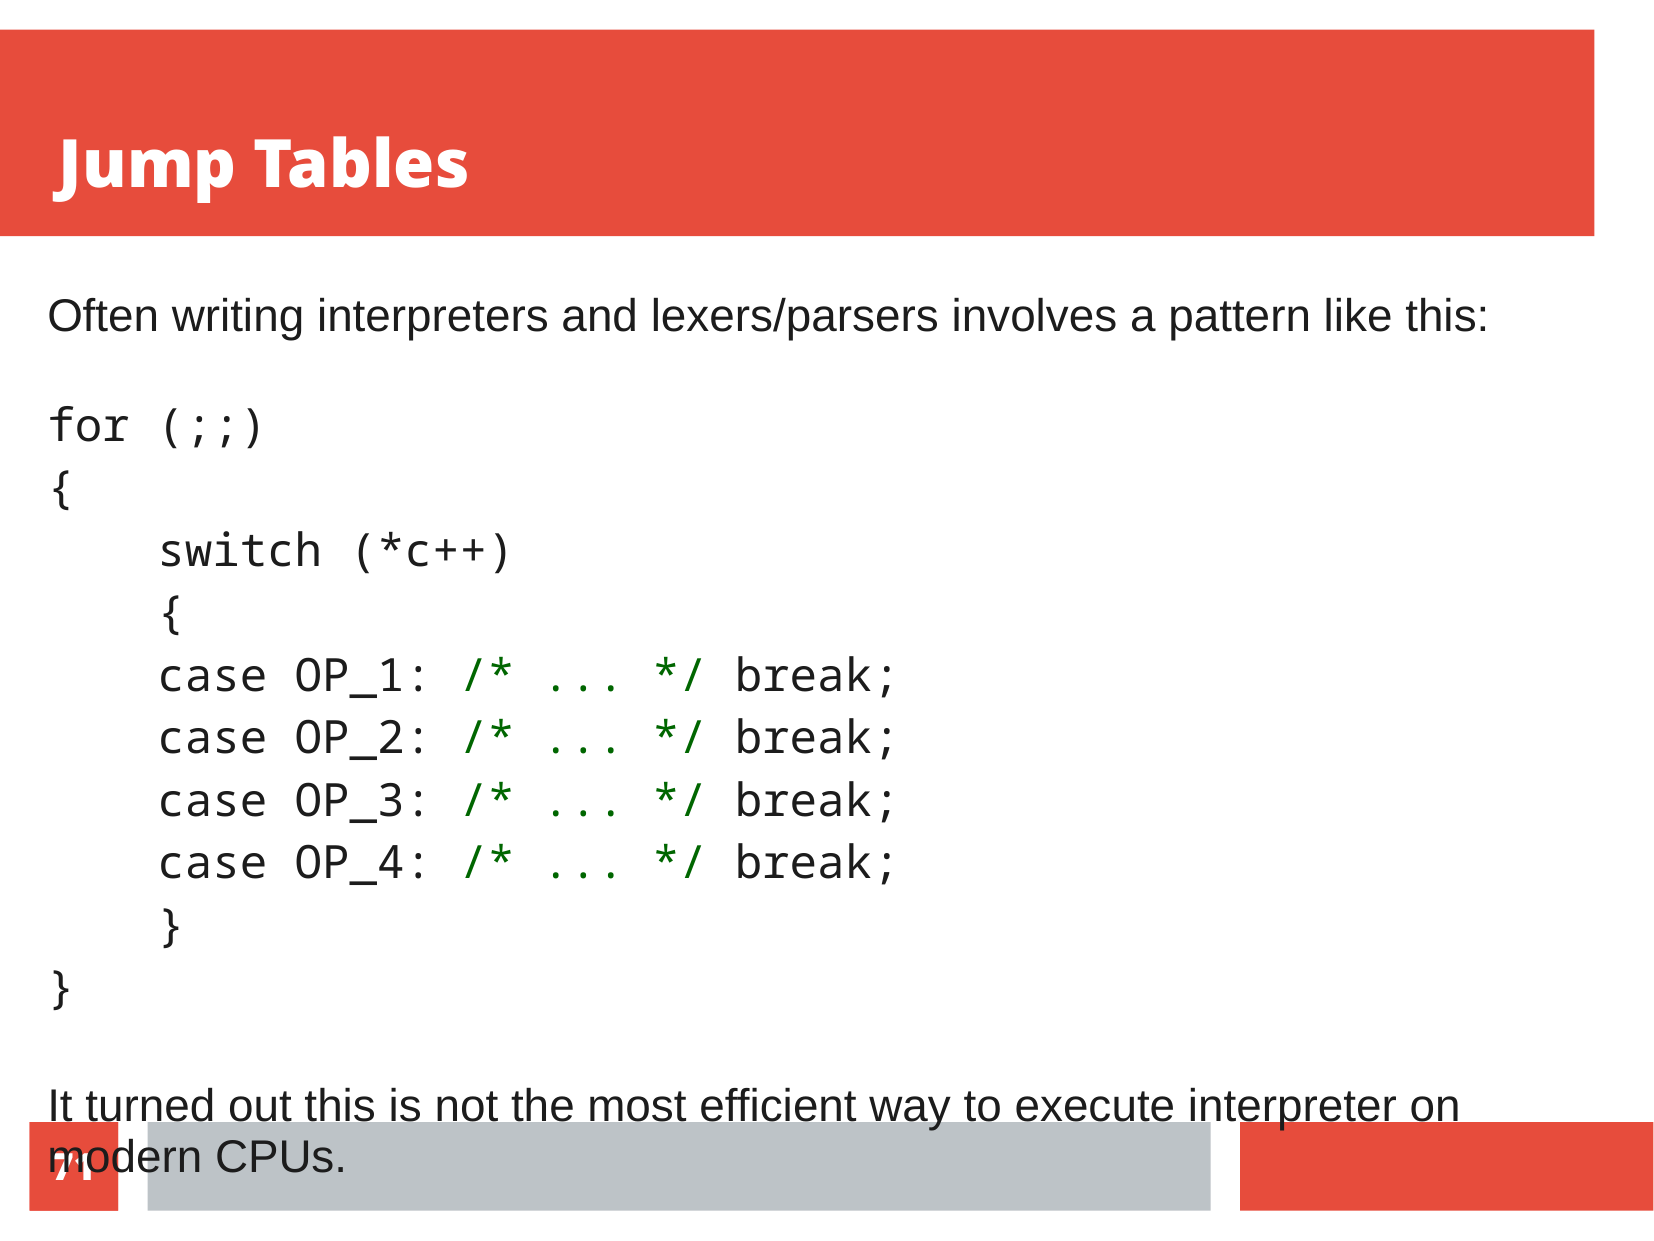

# Jump Tables
Often writing interpreters and lexers/parsers involves a pattern like this:
for (;;)
{
 switch (*c++)
 {
 case OP_1: /* ... */ break;
 case OP_2: /* ... */ break;
 case OP_3: /* ... */ break;
 case OP_4: /* ... */ break;
 }
}
It turned out this is not the most efficient way to execute interpreter on modern CPUs.
71